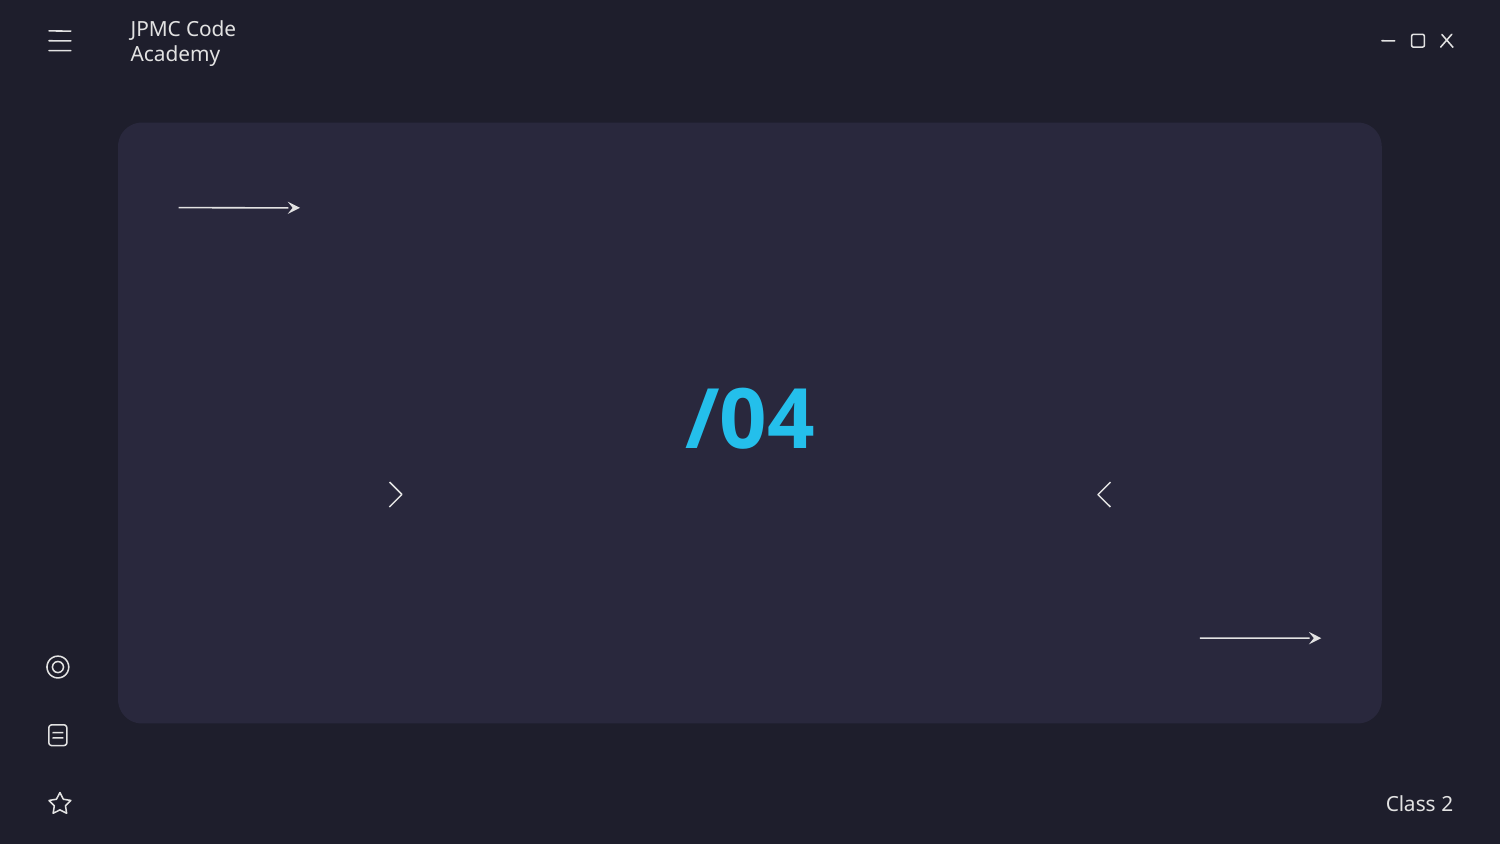

# JPMC Code Academy
/04
Class 2